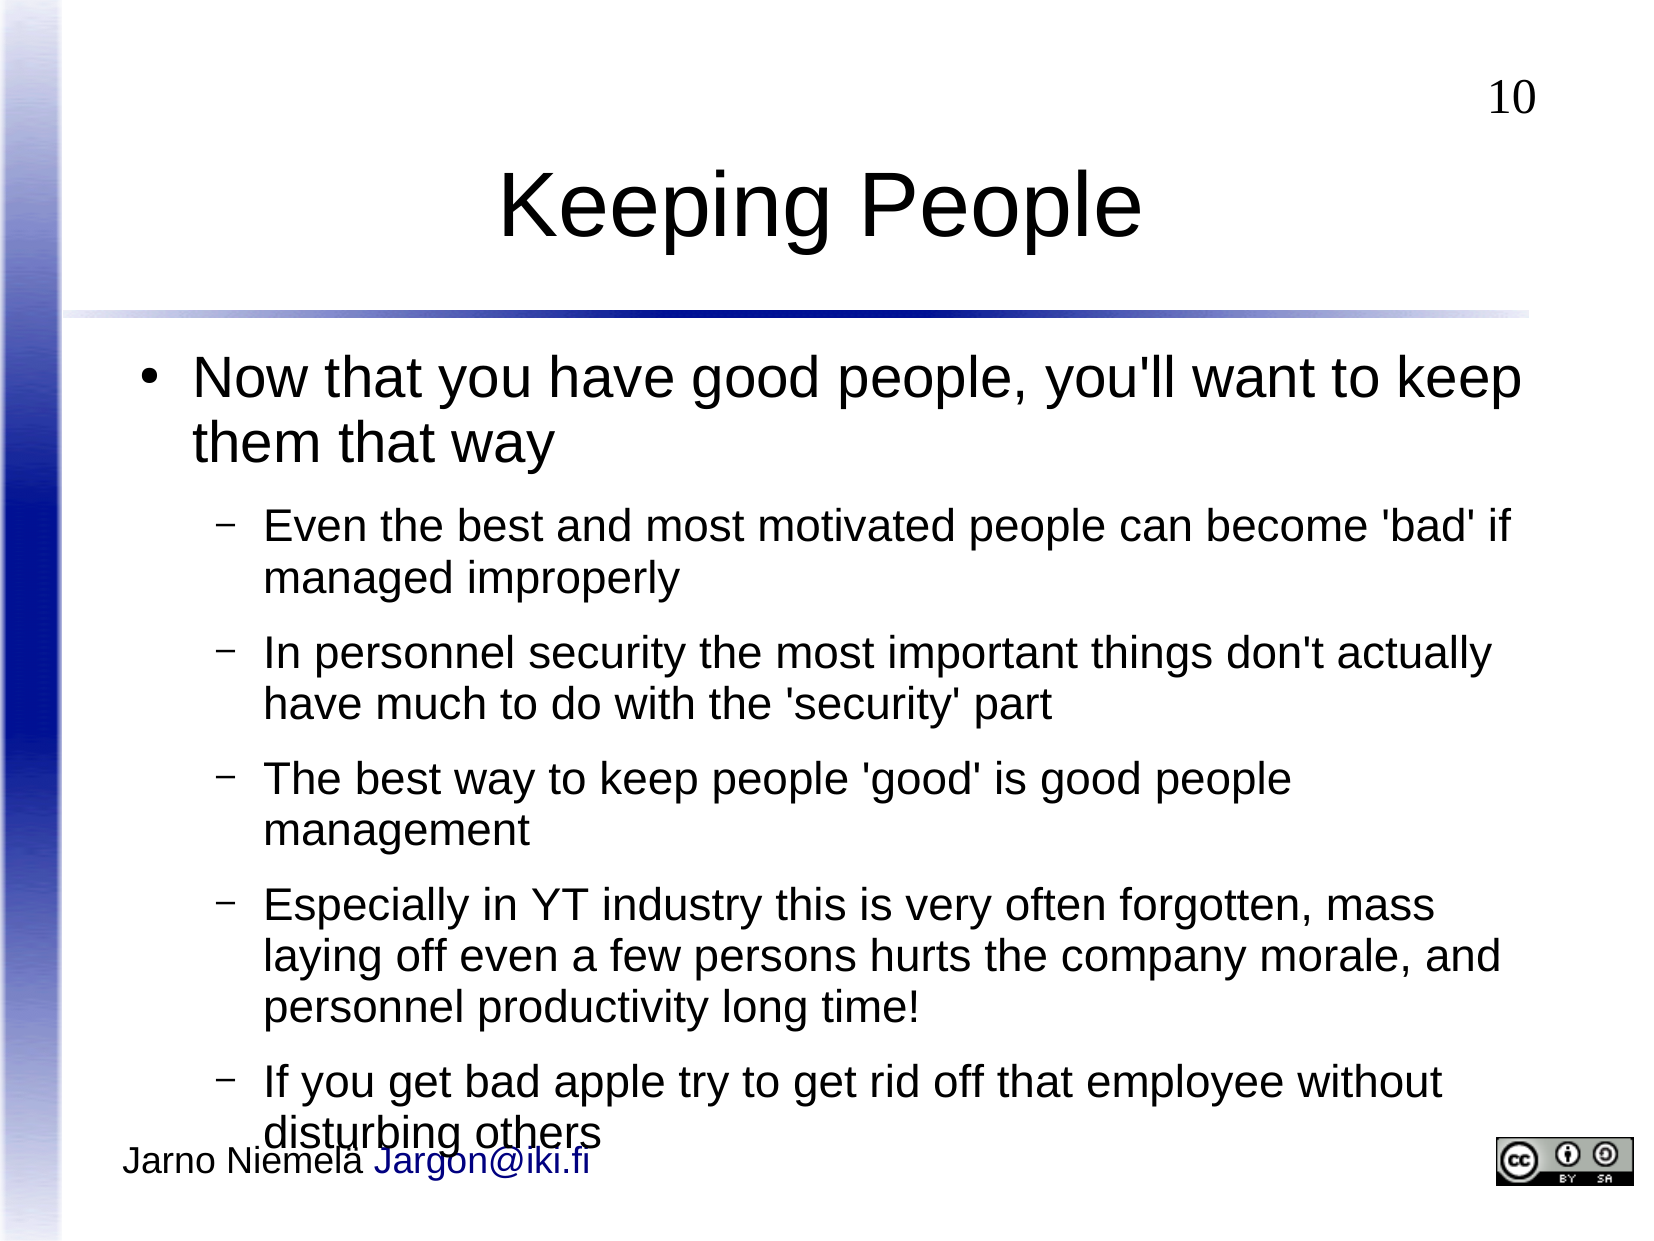

# Keeping People
Now that you have good people, you'll want to keep them that way
Even the best and most motivated people can become 'bad' if managed improperly
In personnel security the most important things don't actually have much to do with the 'security' part
The best way to keep people 'good' is good people management
Especially in YT industry this is very often forgotten, mass laying off even a few persons hurts the company morale, and personnel productivity long time!
If you get bad apple try to get rid off that employee without disturbing others